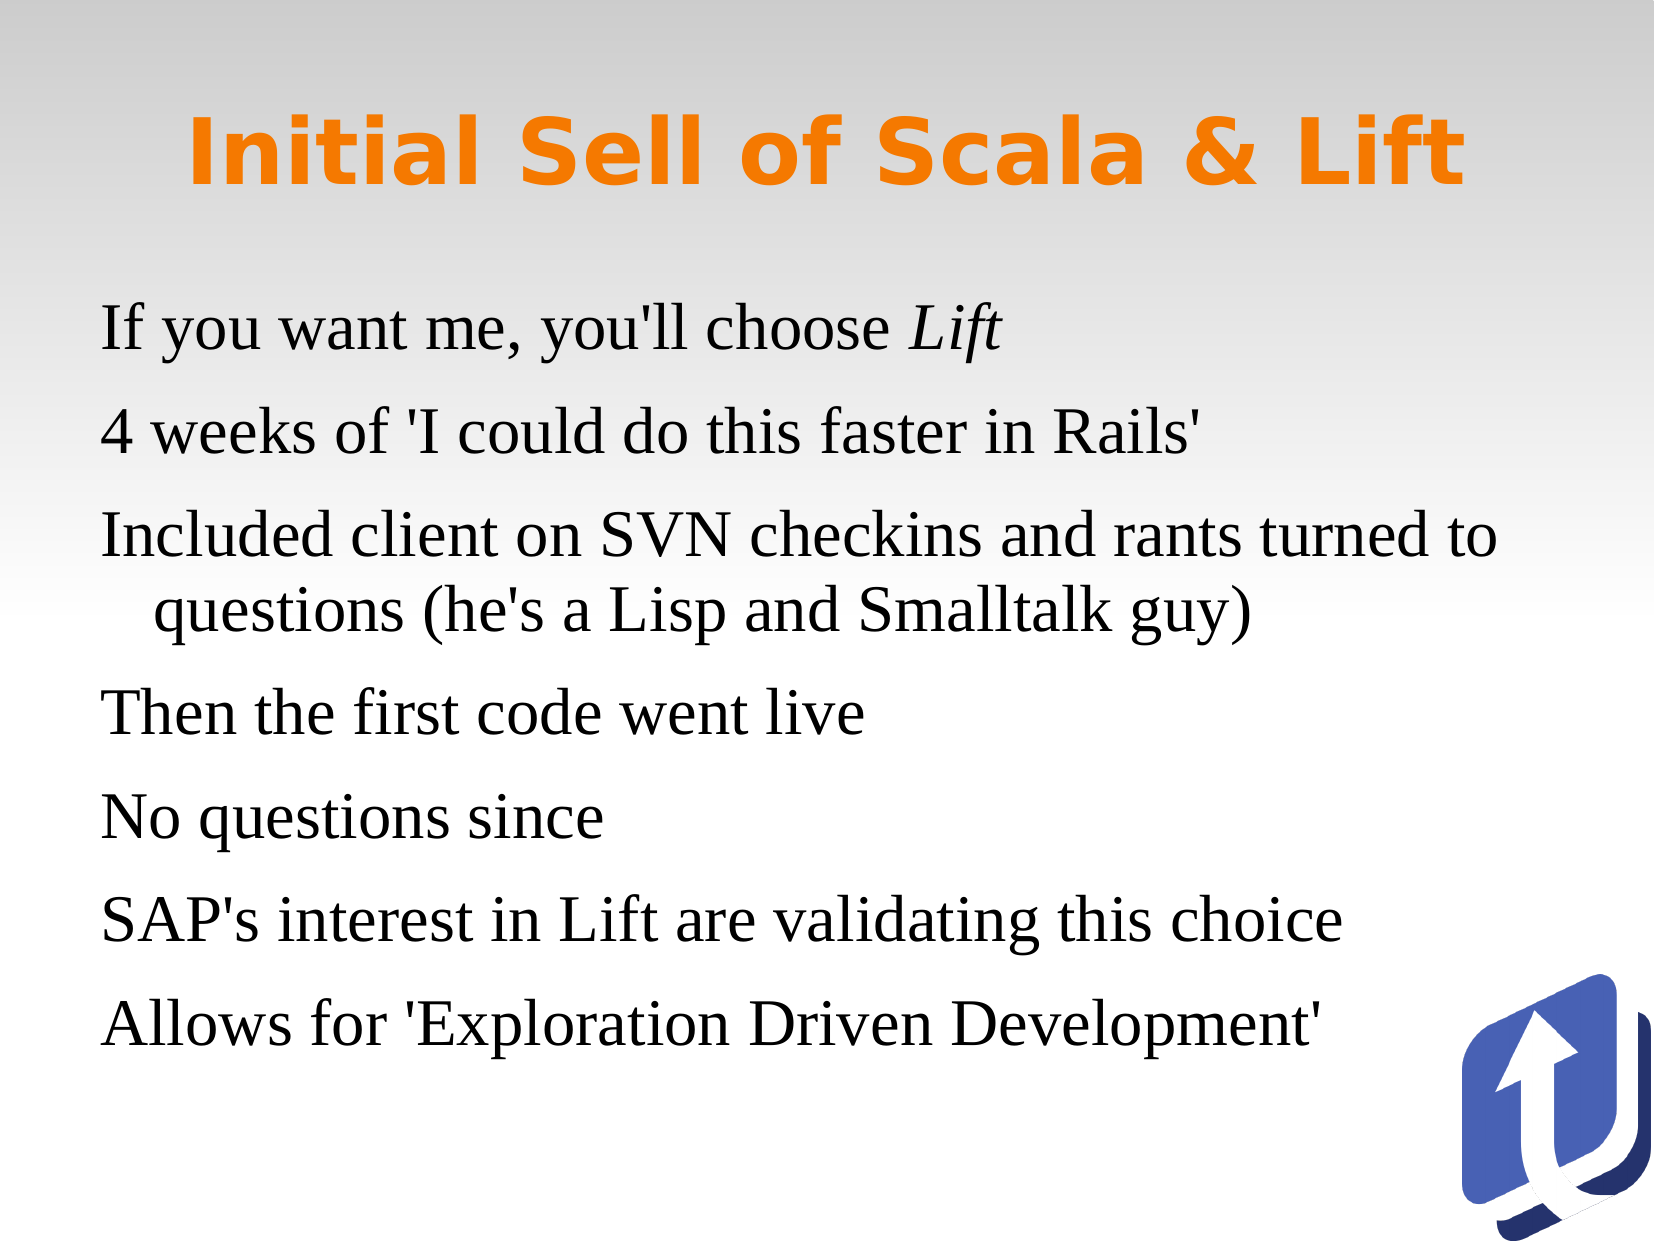

# Initial Sell of Scala & Lift
If you want me, you'll choose Lift
4 weeks of 'I could do this faster in Rails'
Included client on SVN checkins and rants turned to questions (he's a Lisp and Smalltalk guy)
Then the first code went live
No questions since
SAP's interest in Lift are validating this choice
Allows for 'Exploration Driven Development'